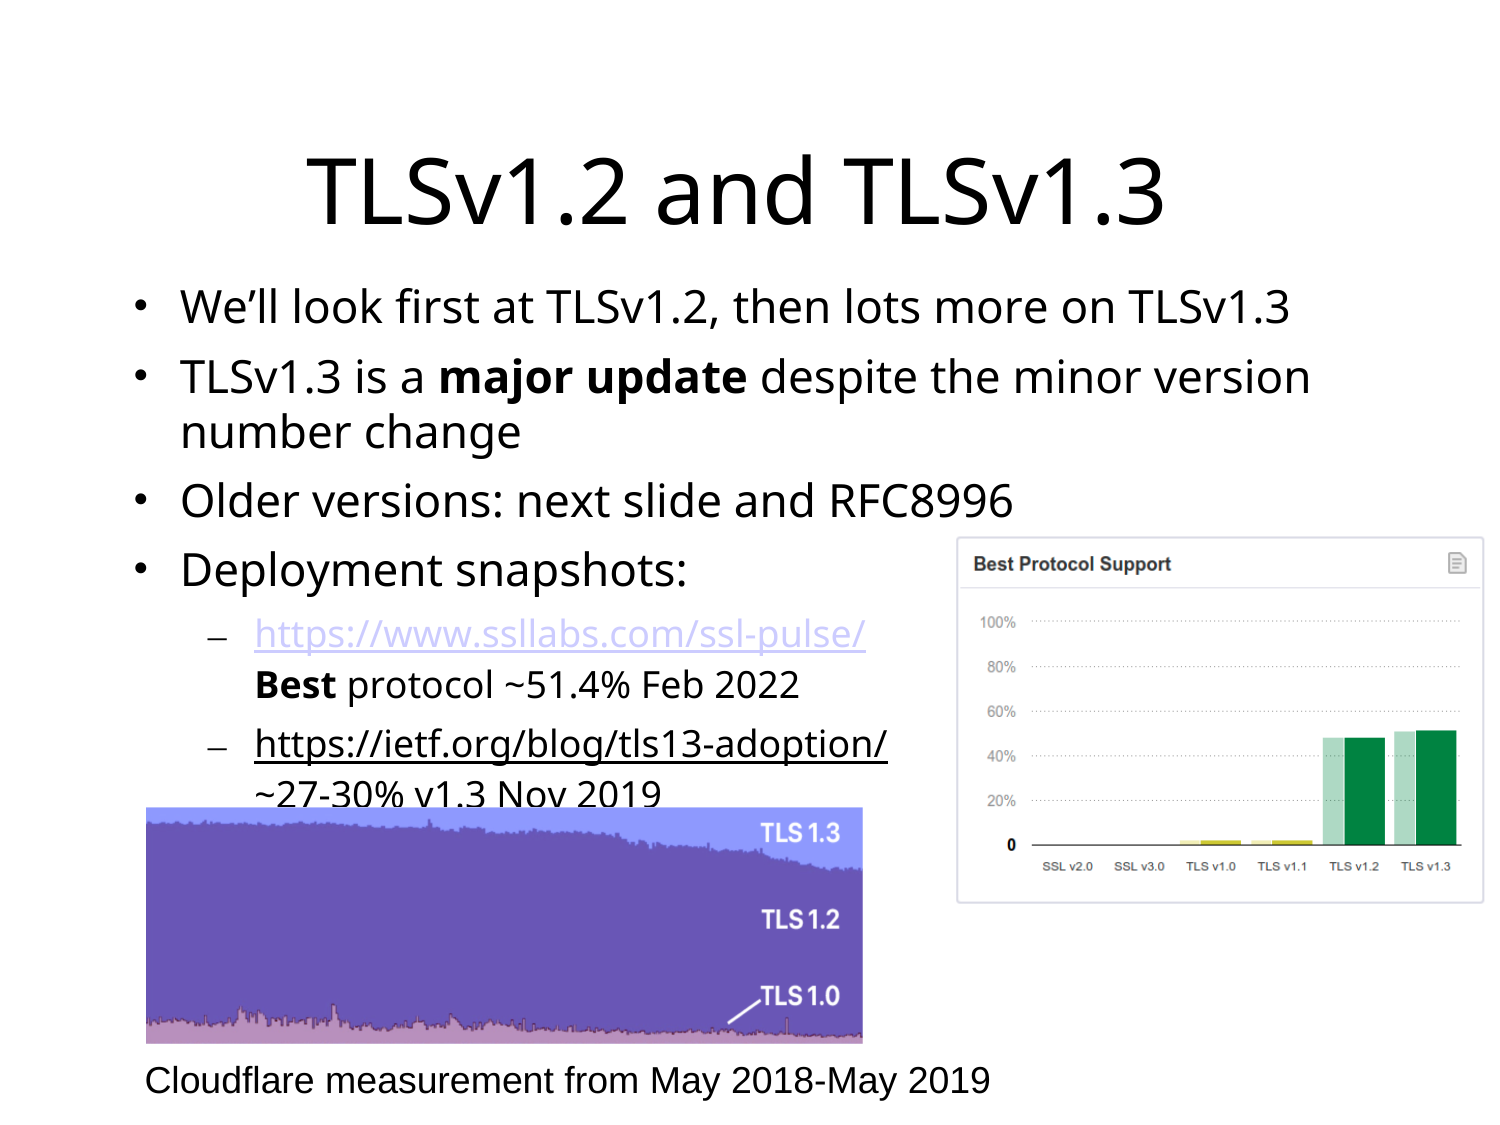

TLSv1.2 and TLSv1.3
We’ll look first at TLSv1.2, then lots more on TLSv1.3
TLSv1.3 is a major update despite the minor version number change
Older versions: next slide and RFC8996
Deployment snapshots:
https://www.ssllabs.com/ssl-pulse/
Best protocol ~51.4% Feb 2022
https://ietf.org/blog/tls13-adoption/
~27-30% v1.3 Nov 2019
Cloudflare measurement from May 2018-May 2019